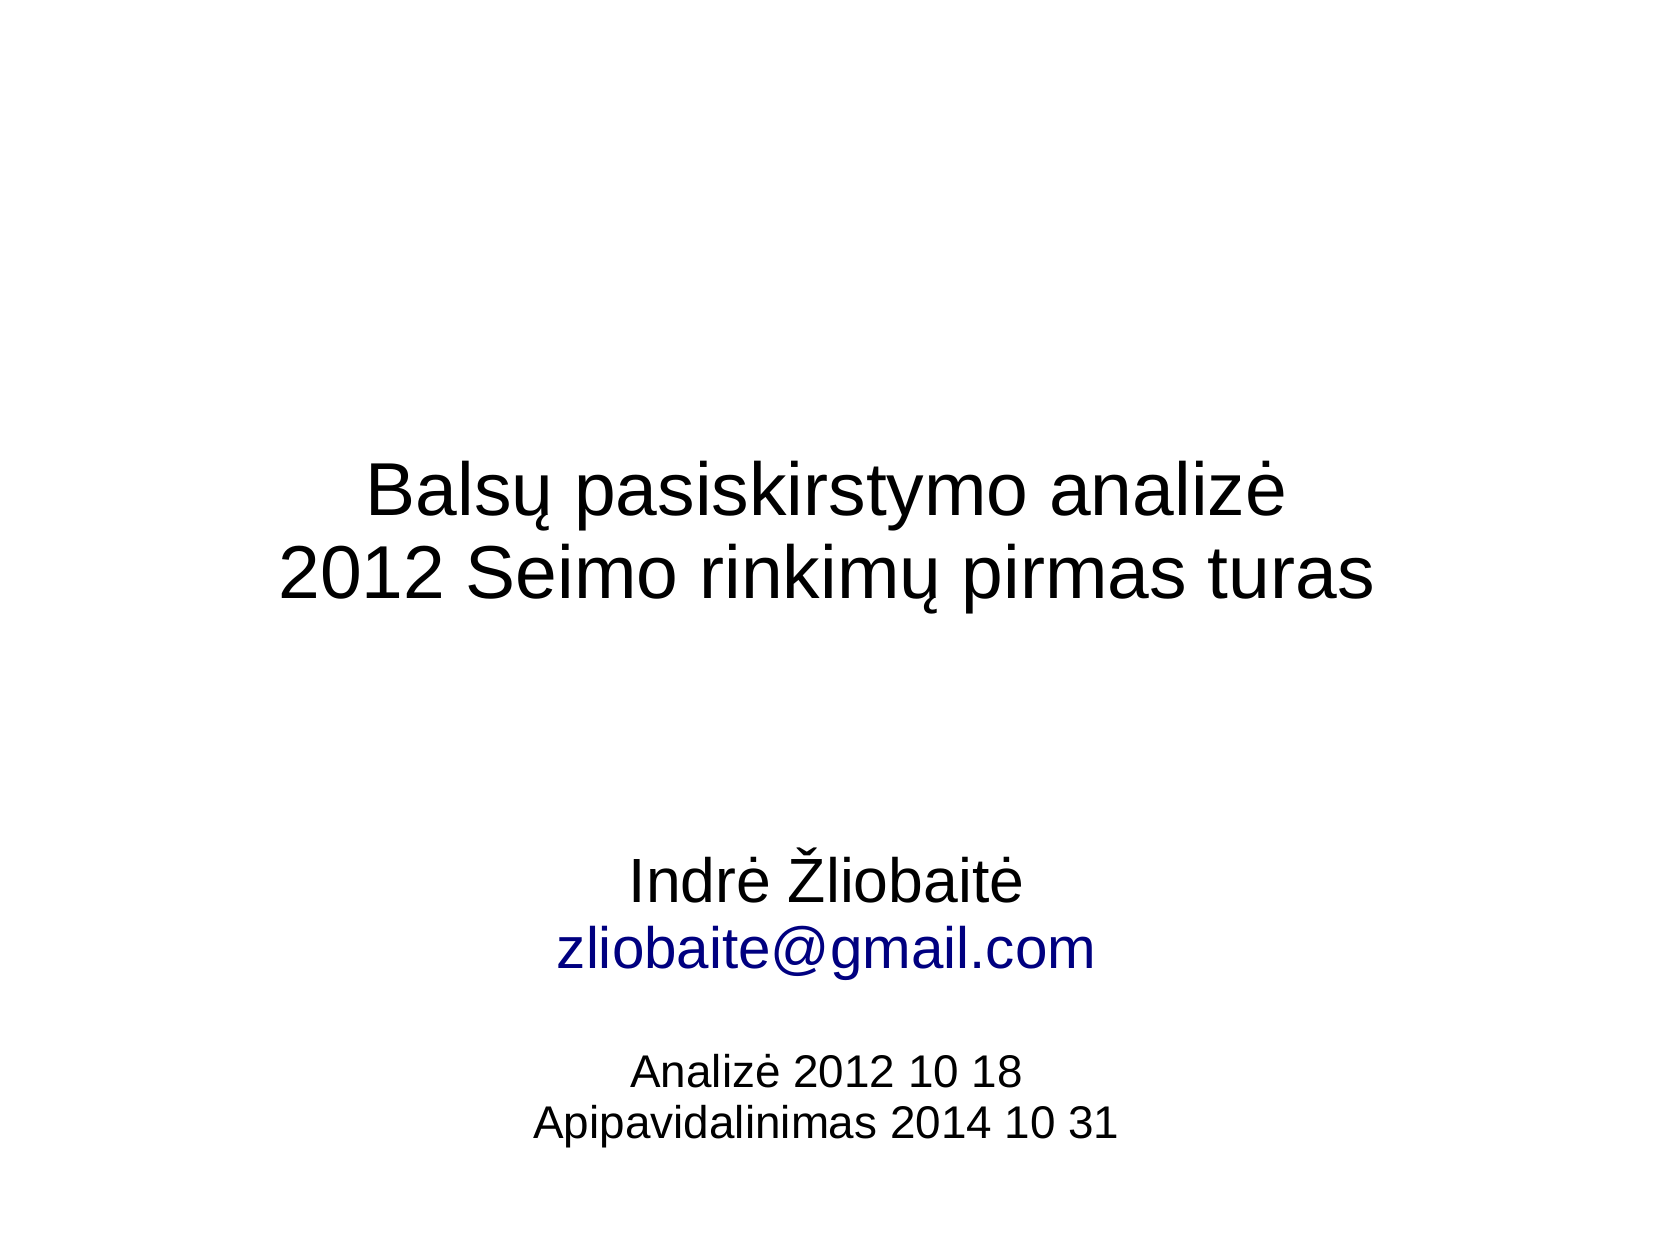

# Balsų pasiskirstymo analizė 2012 Seimo rinkimų pirmas turas
Indrė Žliobaitė
zliobaite@gmail.com
Analizė 2012 10 18
Apipavidalinimas 2014 10 31